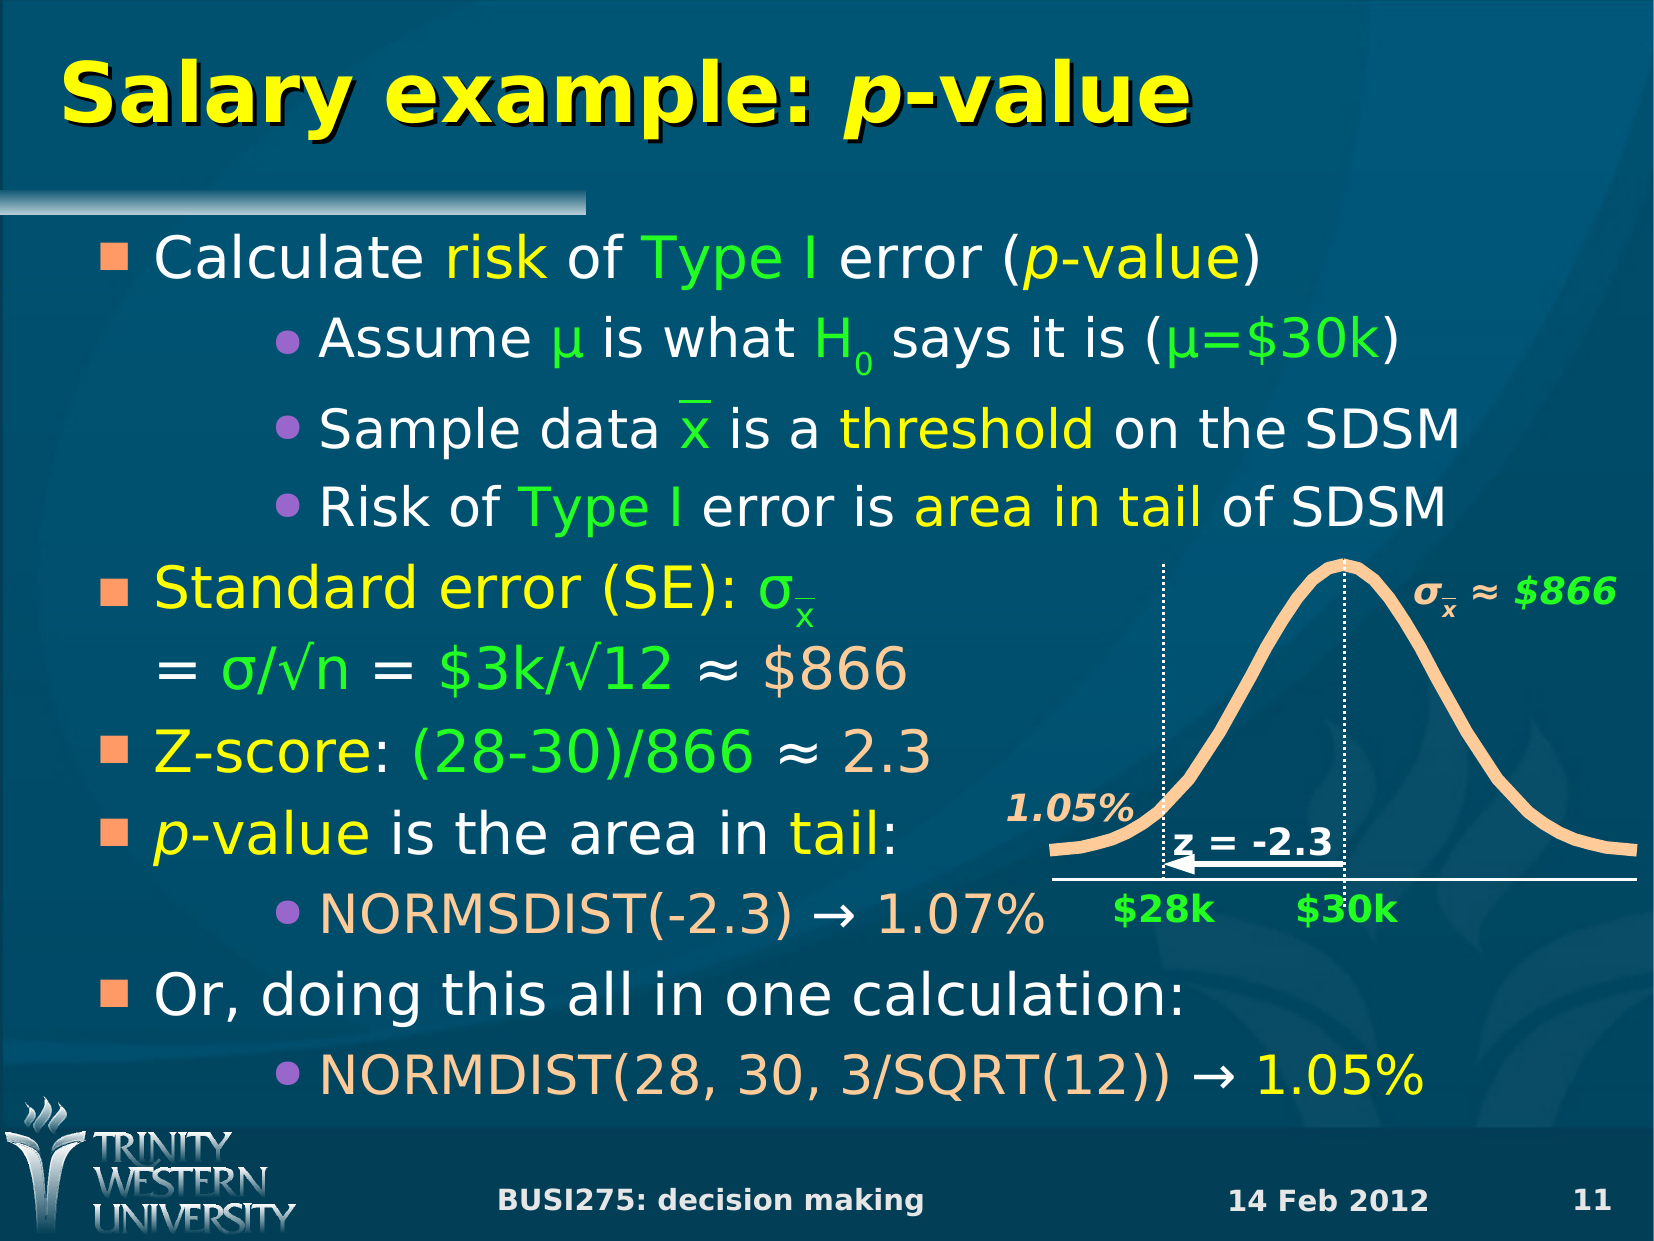

# Salary example: p-value
Calculate risk of Type I error (p-value)
Assume μ is what H0 says it is (μ=$30k)
Sample data x is a threshold on the SDSM
Risk of Type I error is area in tail of SDSM
Standard error (SE): σx
= σ/√n = $3k/√12 ≈ $866
Z-score: (28-30)/866 ≈ 2.3
p-value is the area in tail:
NORMSDIST(-2.3) → 1.07%
Or, doing this all in one calculation:
NORMDIST(28, 30, 3/SQRT(12)) → 1.05%
σx ≈ $866
1.05%
$28k
$30k
z = -2.3
BUSI275: decision making
14 Feb 2012
11